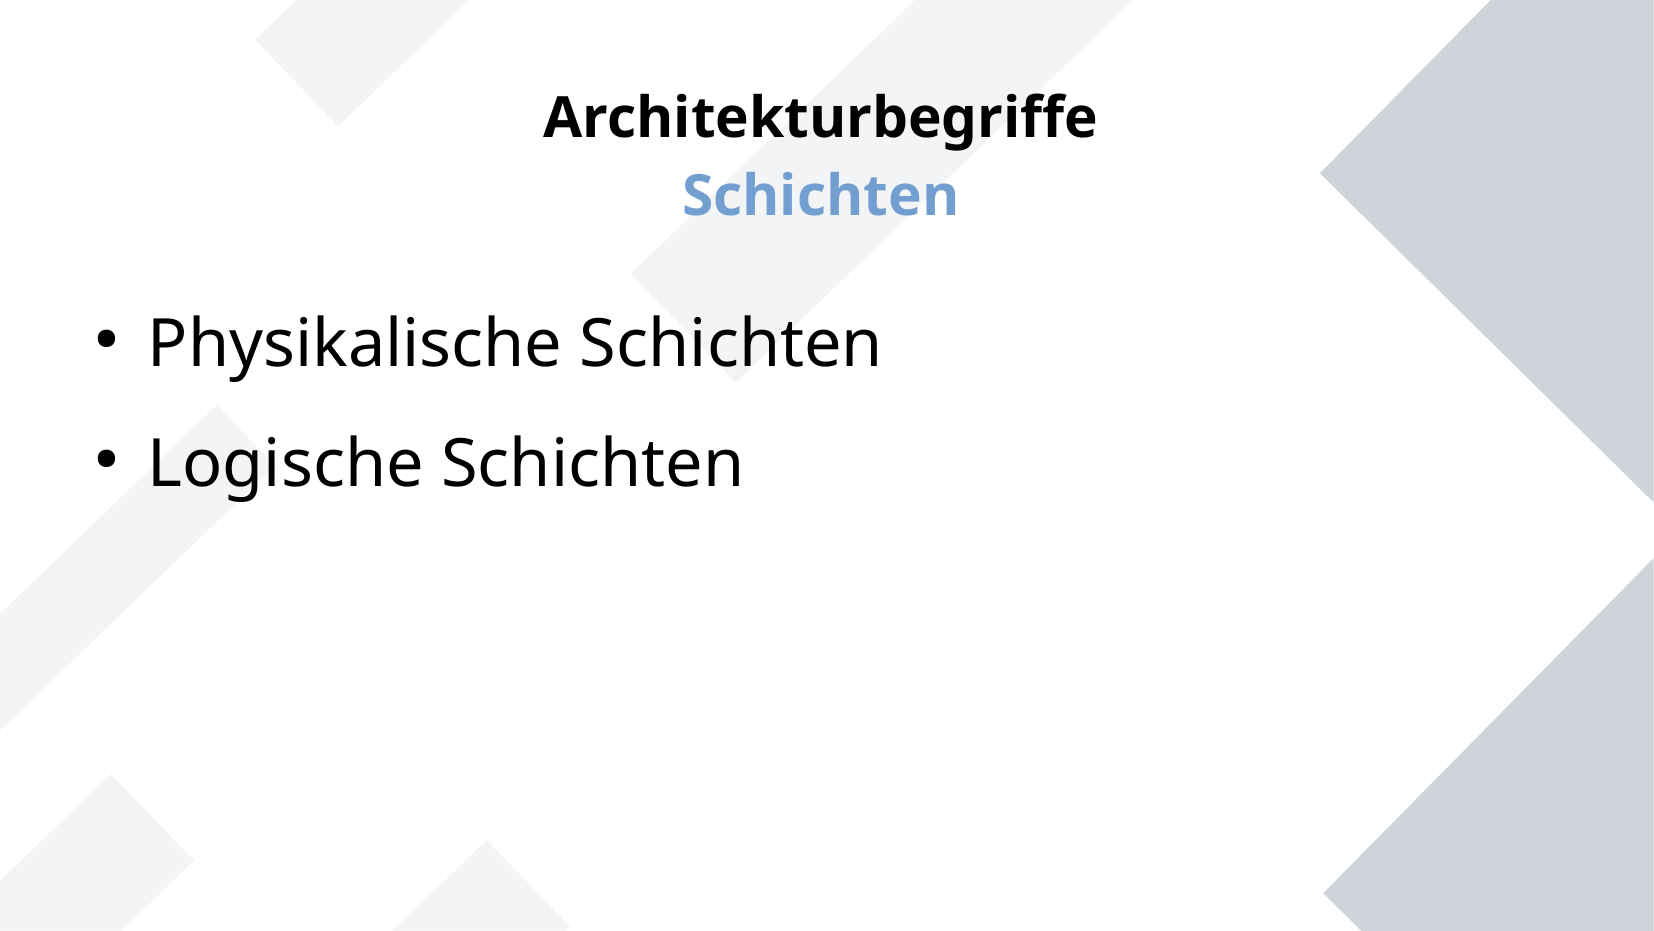

# Architekturbegriffe Schichten
Physikalische Schichten
Logische Schichten